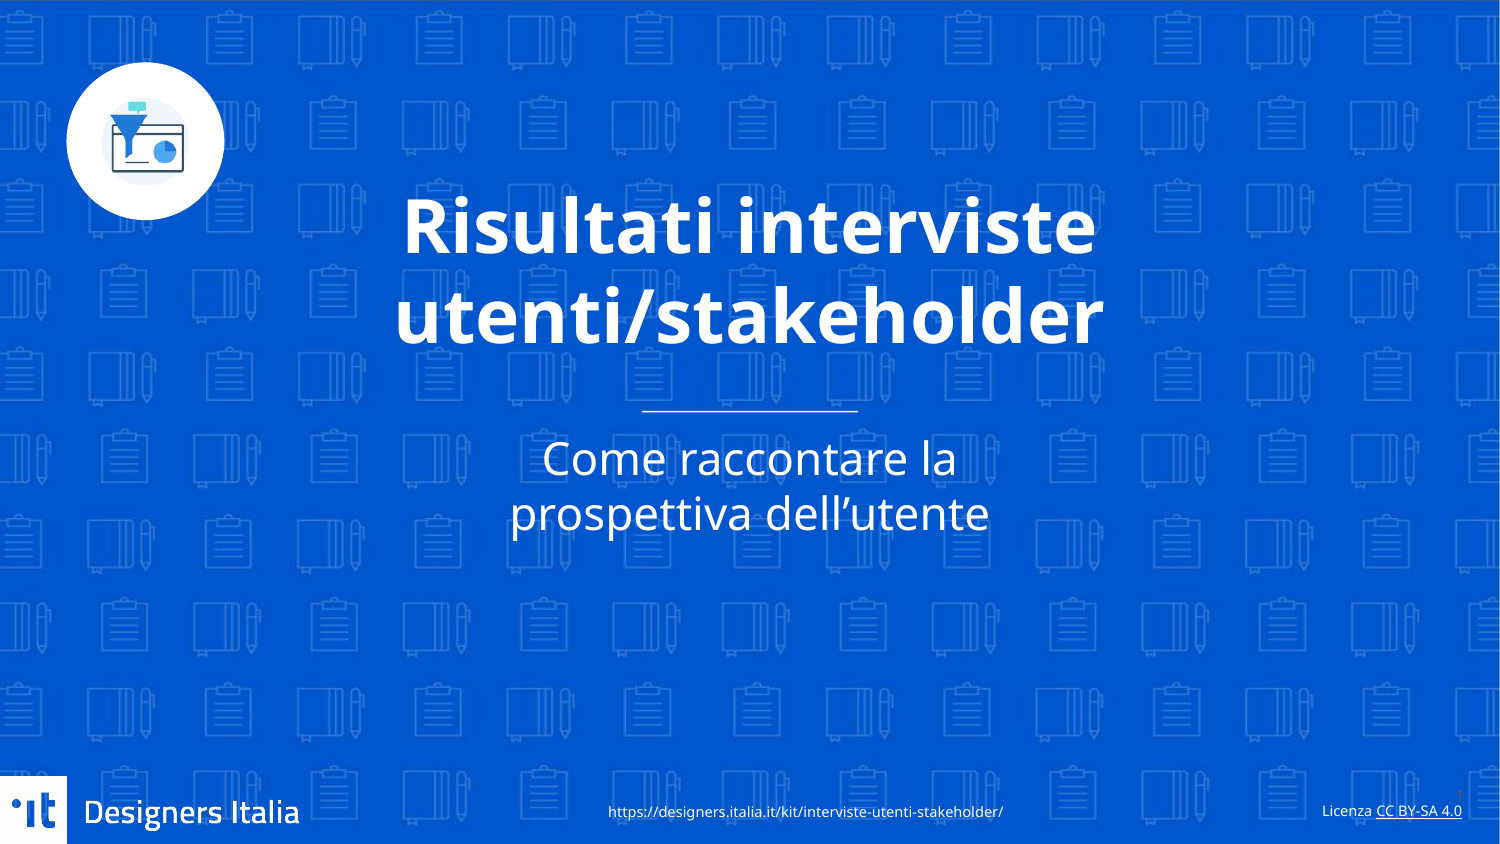

Risultati interviste utenti/stakeholder
Come raccontare la prospettiva dell’utente
https://designers.italia.it/kit/interviste-utenti-stakeholder/
Licenza CC BY-SA 4.0